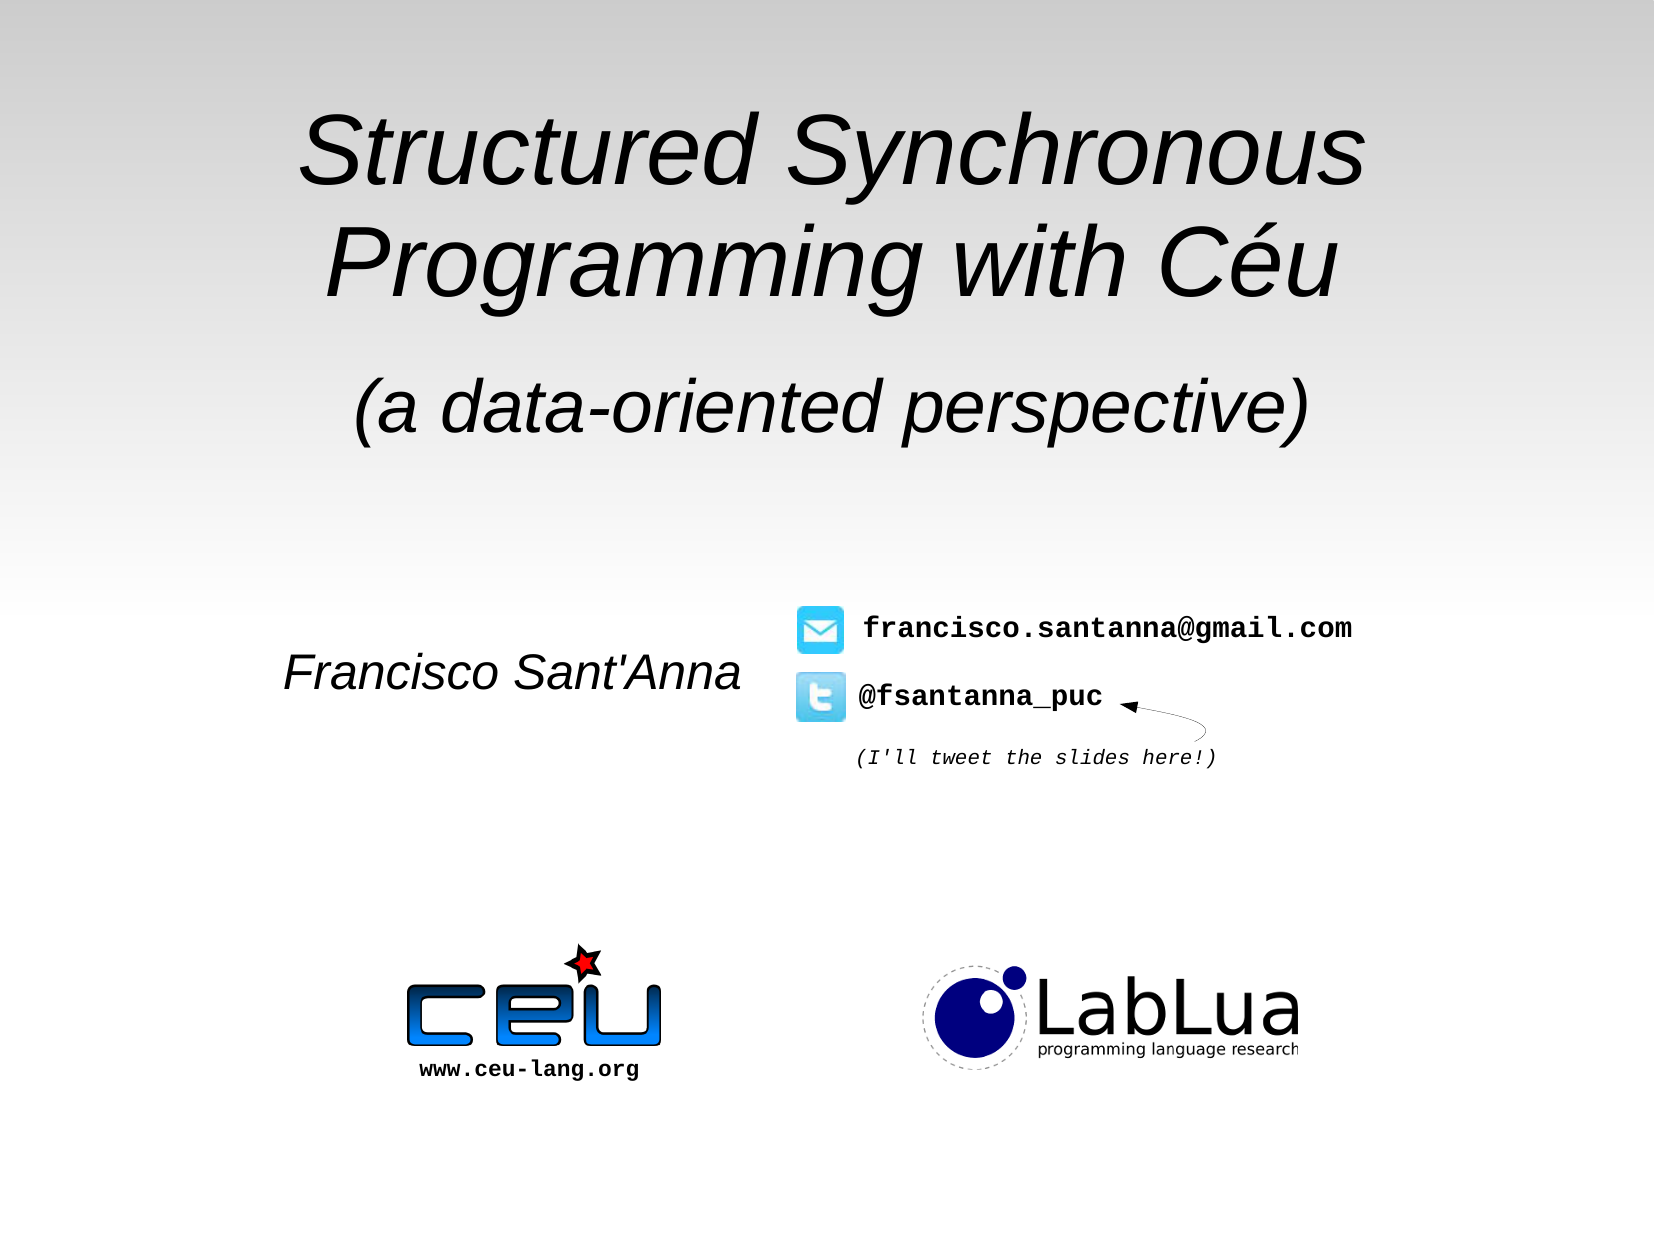

# Structured Synchronous Programming with Céu
(a data-oriented perspective)
Francisco Sant'Anna
 francisco.santanna@gmail.com
 @fsantanna_puc
 (I'll tweet the slides here!)
www.ceu-lang.org